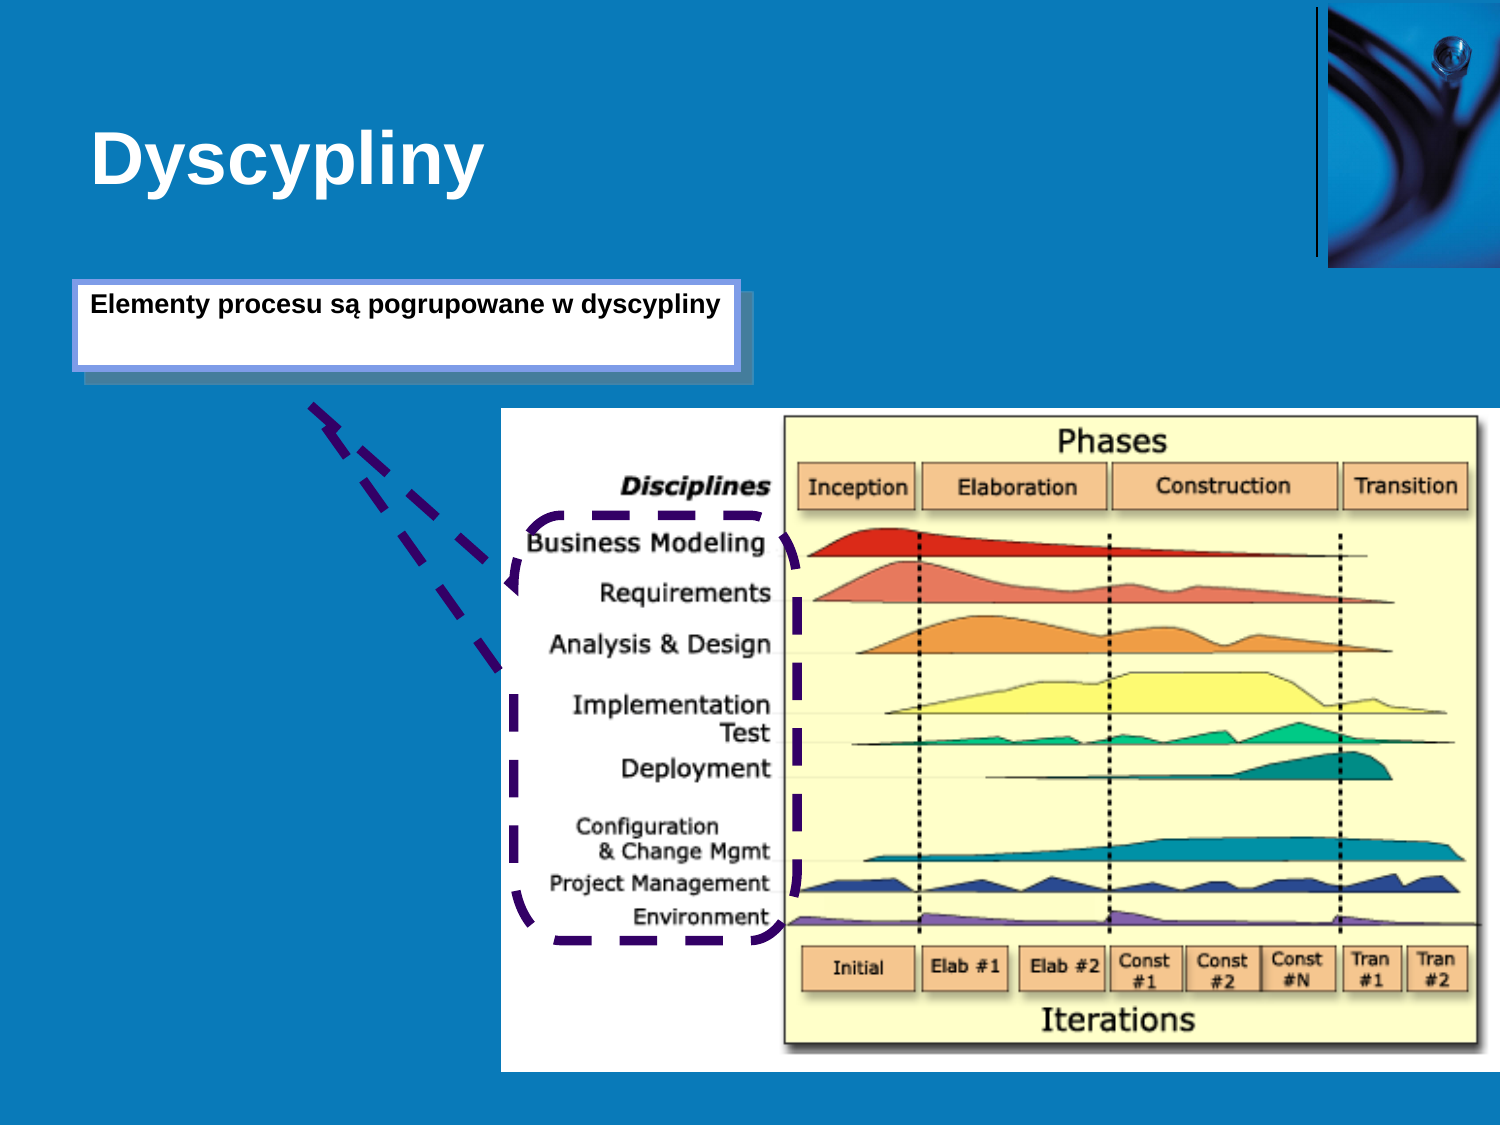

# Dyscypliny
Elementy procesu są pogrupowane w dyscypliny
91